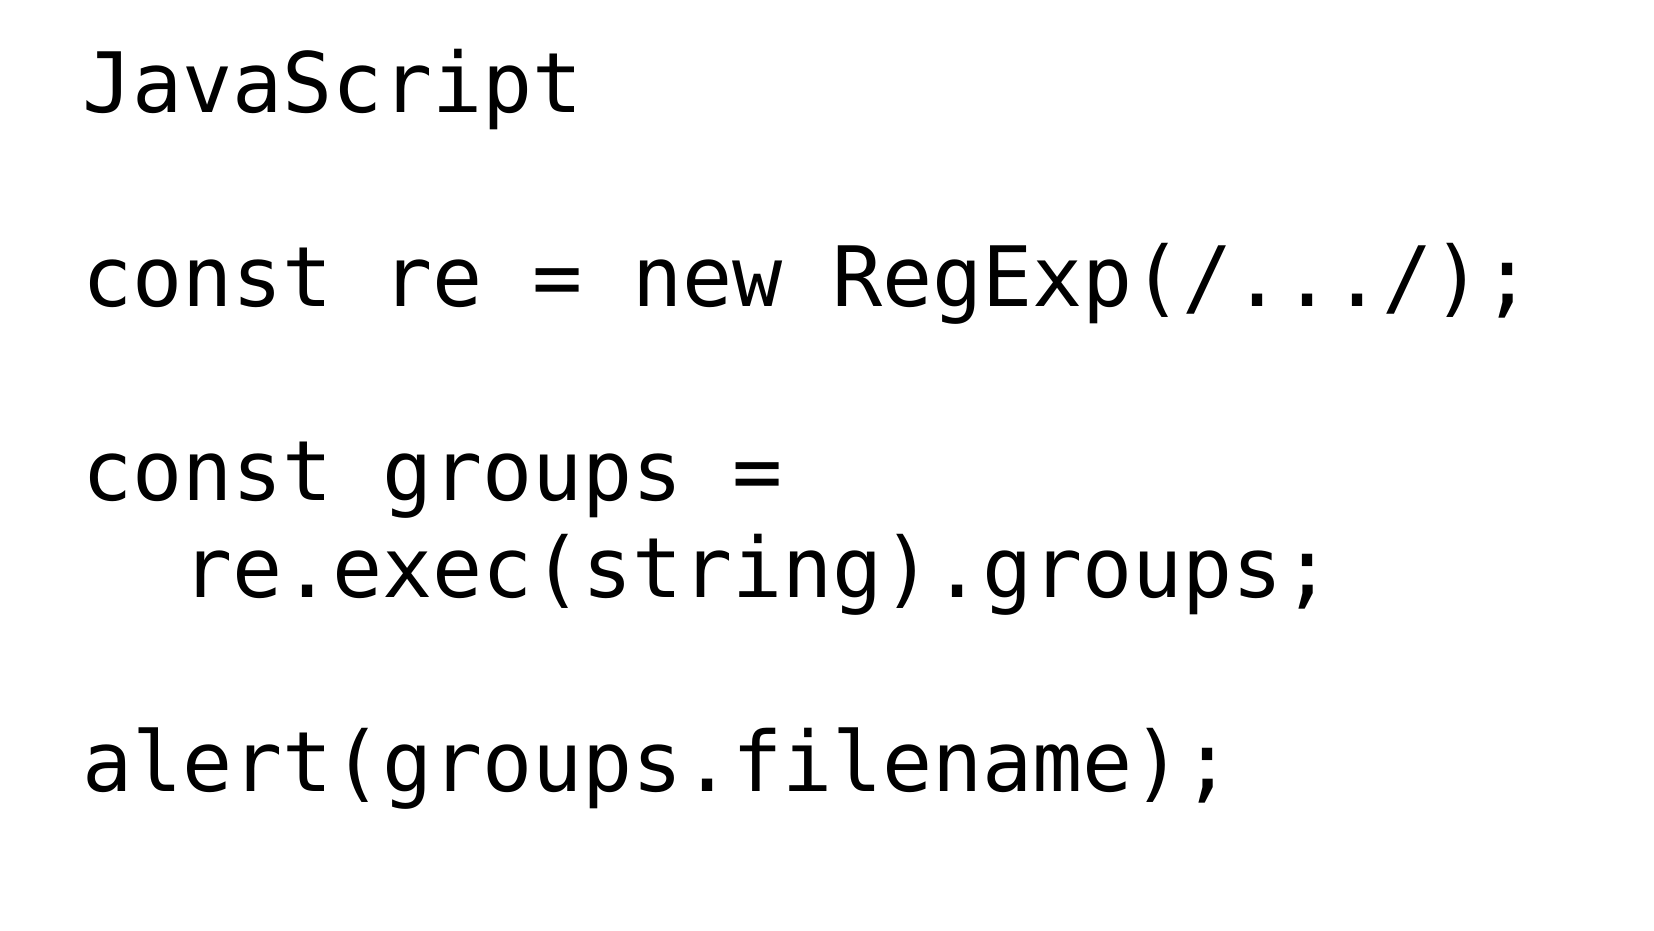

# JavaScript const re = new RegExp(/.../); const groups = re.exec(string).groups; alert(groups.filename);